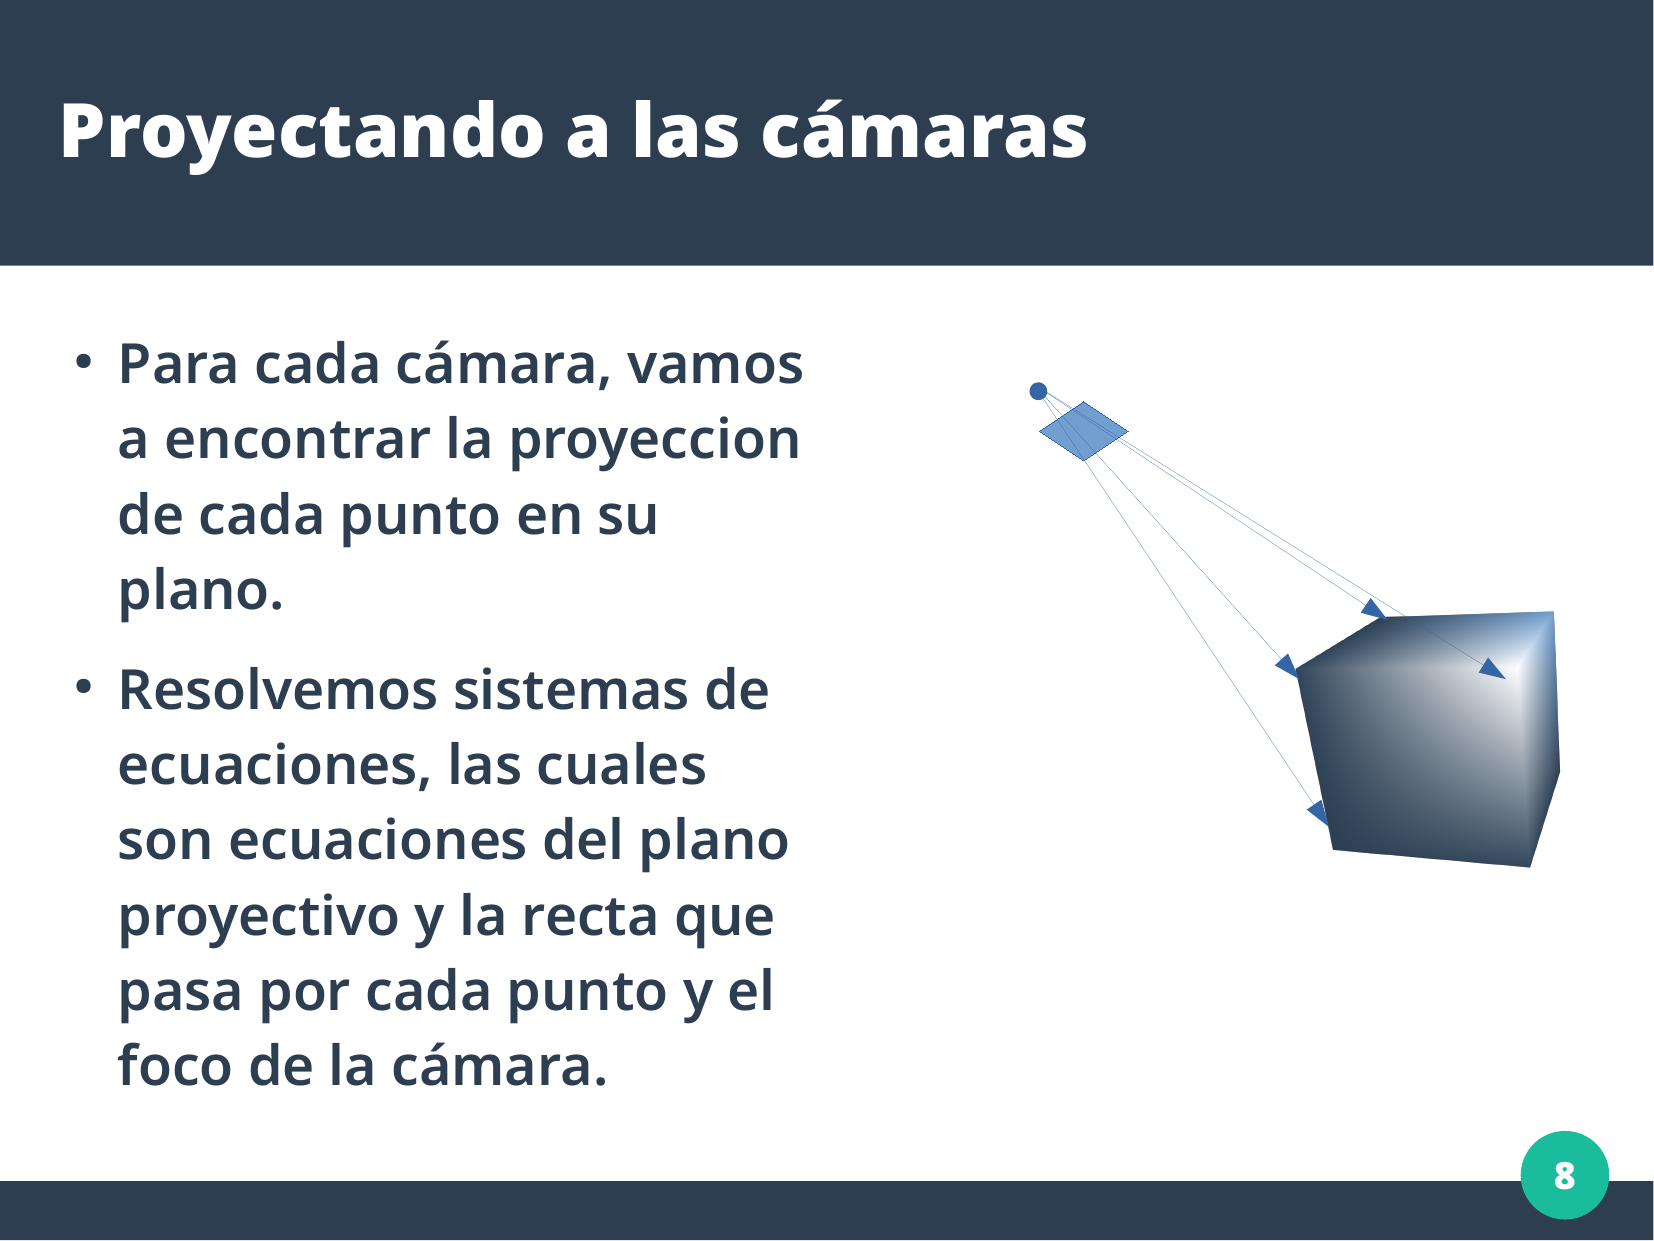

# Proyectando a las cámaras
Para cada cámara, vamos a encontrar la proyeccion de cada punto en su plano.
Resolvemos sistemas de ecuaciones, las cuales son ecuaciones del plano proyectivo y la recta que pasa por cada punto y el foco de la cámara.
8